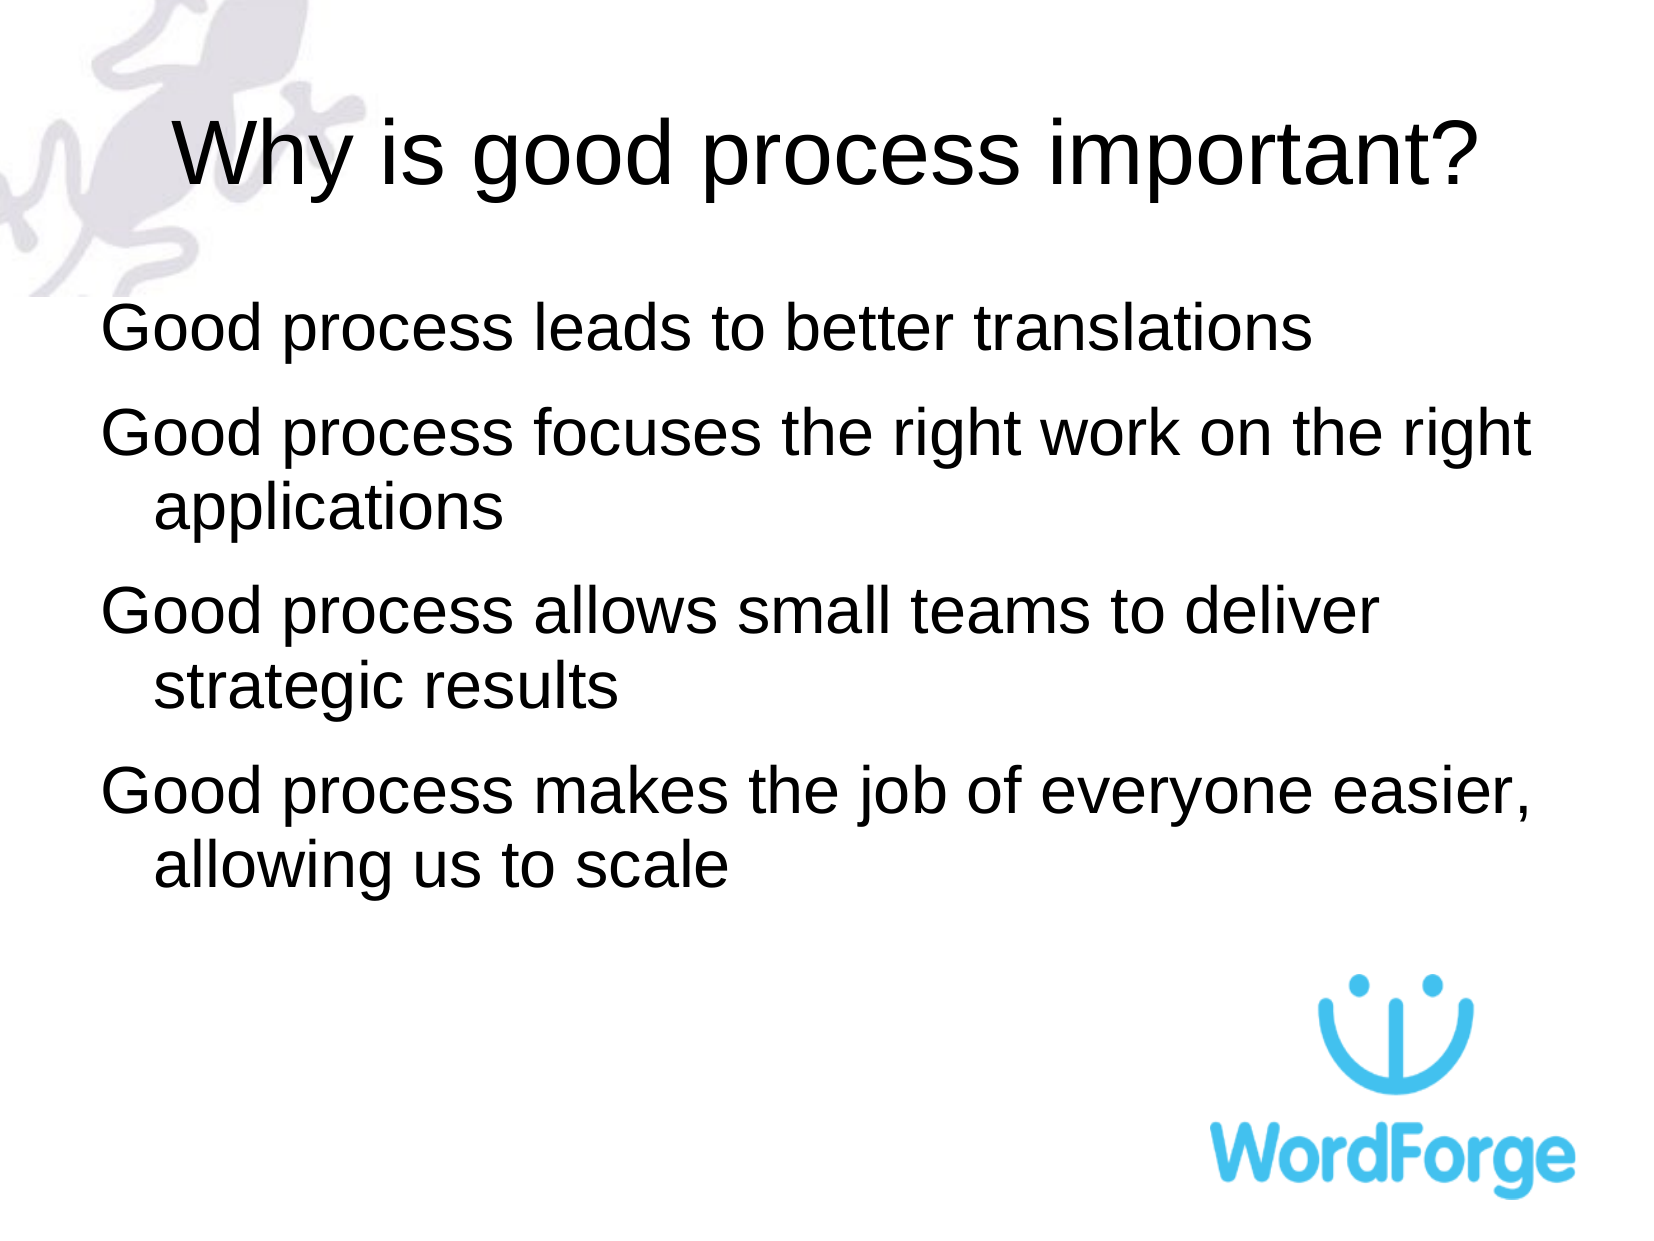

# Why is good process important?
Good process leads to better translations
Good process focuses the right work on the right applications
Good process allows small teams to deliver strategic results
Good process makes the job of everyone easier, allowing us to scale